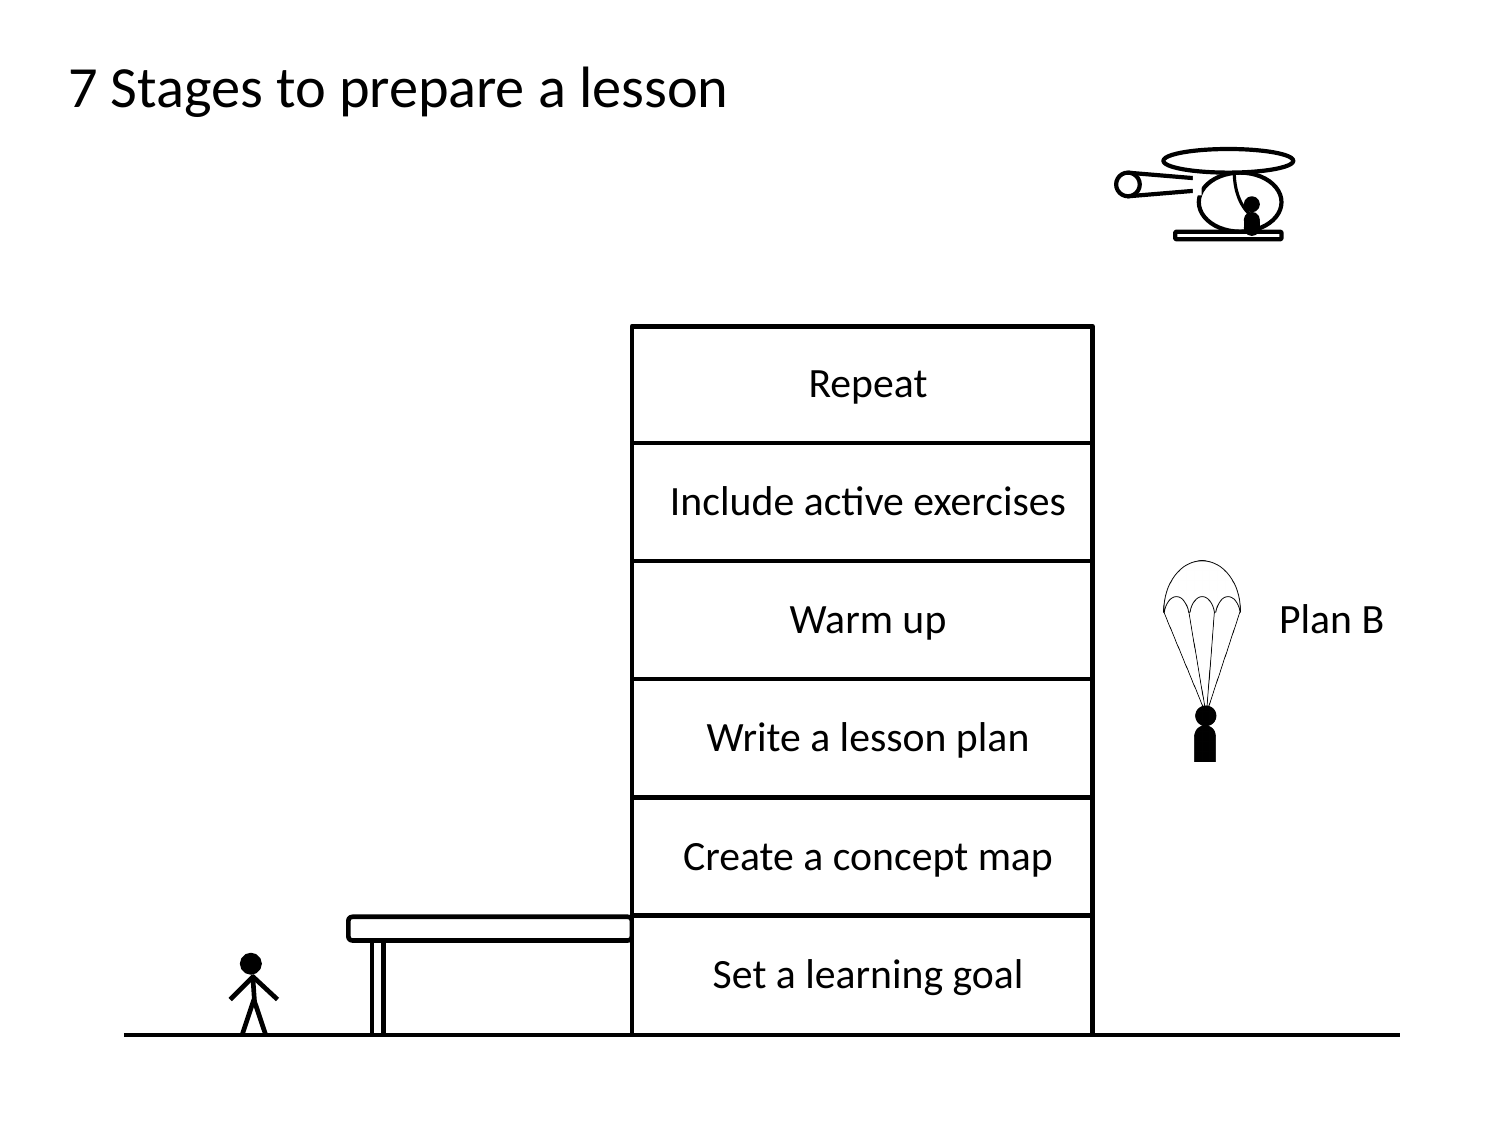

7 Stages to prepare a lesson
Repeat
Include active exercises
Warm up
Plan B
Write a lesson plan
Create a concept map
Set a learning goal